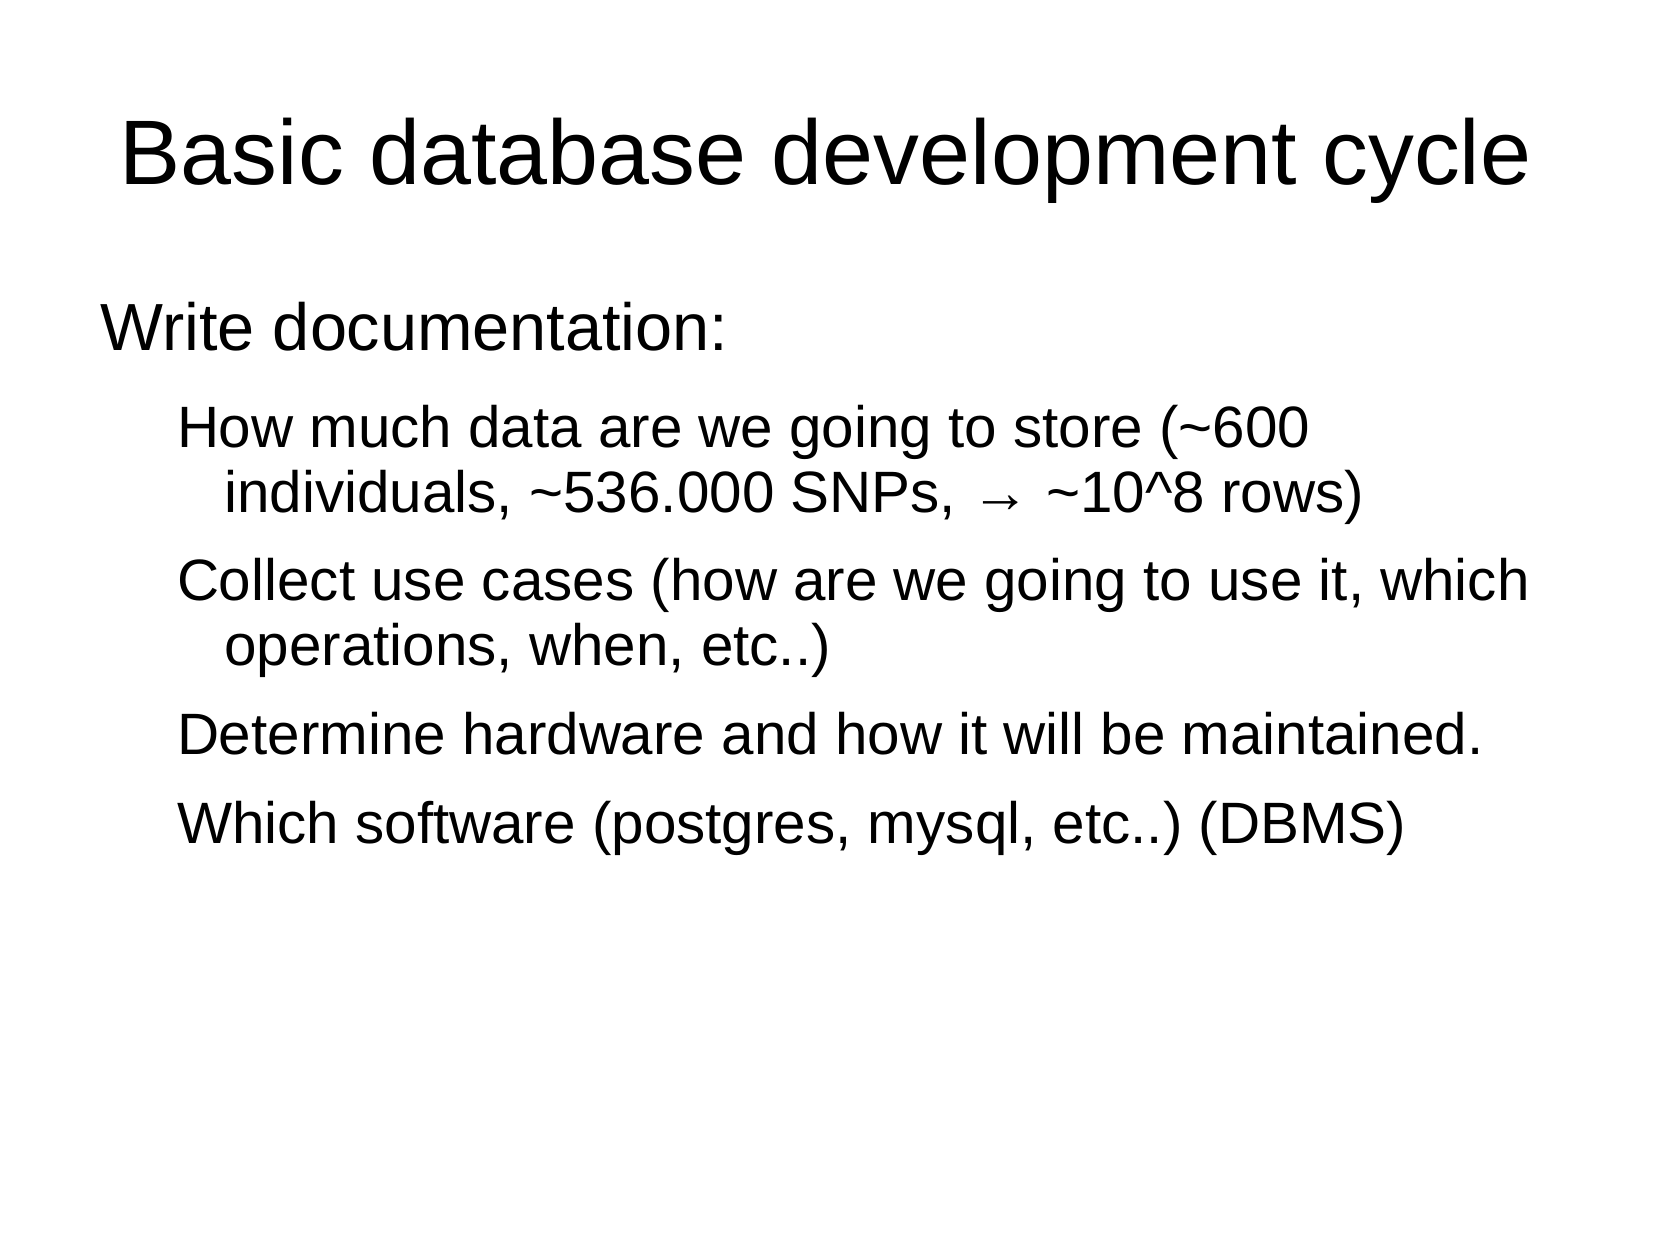

# Basic database development cycle
Write documentation:
How much data are we going to store (~600 individuals, ~536.000 SNPs, → ~10^8 rows)
Collect use cases (how are we going to use it, which operations, when, etc..)
Determine hardware and how it will be maintained.
Which software (postgres, mysql, etc..) (DBMS)